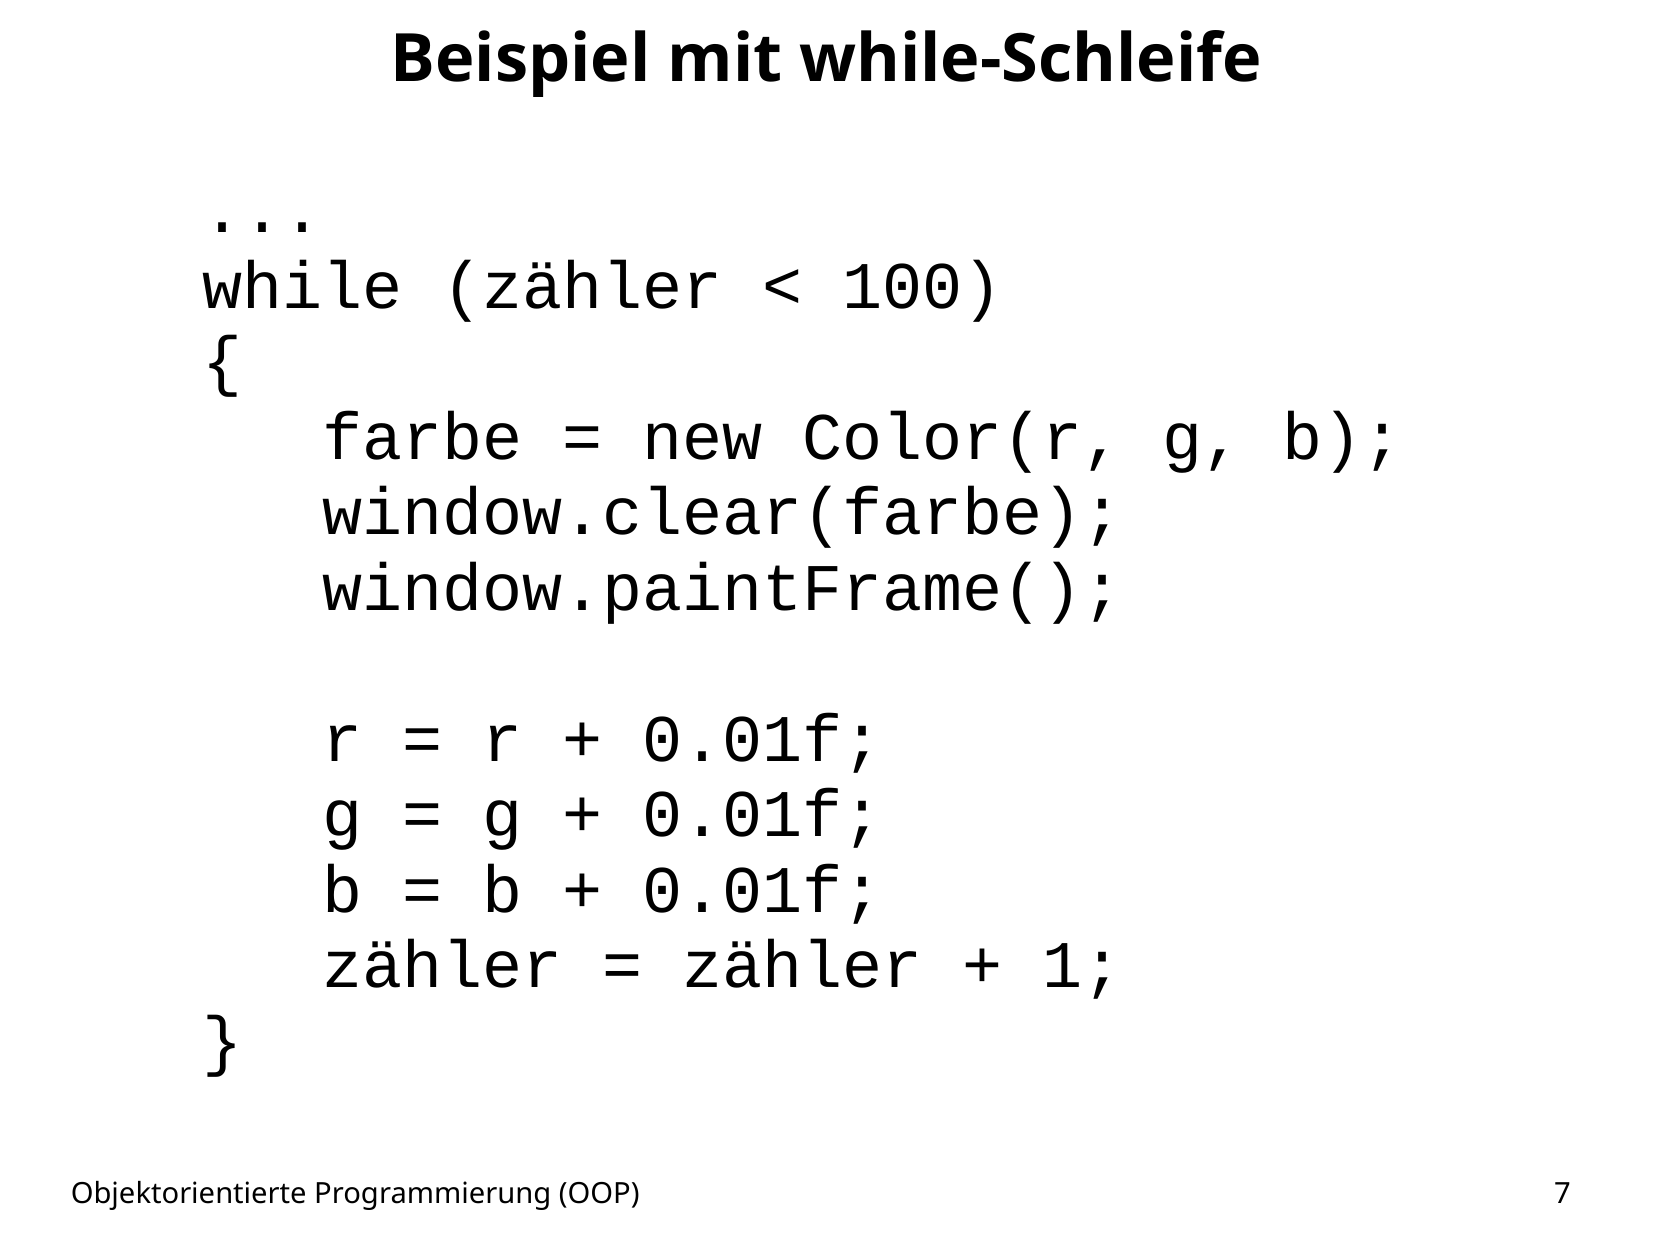

# Beispiel mit while-Schleife
 ...
 while (zähler < 100)
 {
 farbe = new Color(r, g, b);
 window.clear(farbe);
 window.paintFrame();
 r = r + 0.01f;
 g = g + 0.01f;
 b = b + 0.01f;
 zähler = zähler + 1;
 }
Objektorientierte Programmierung (OOP)
7